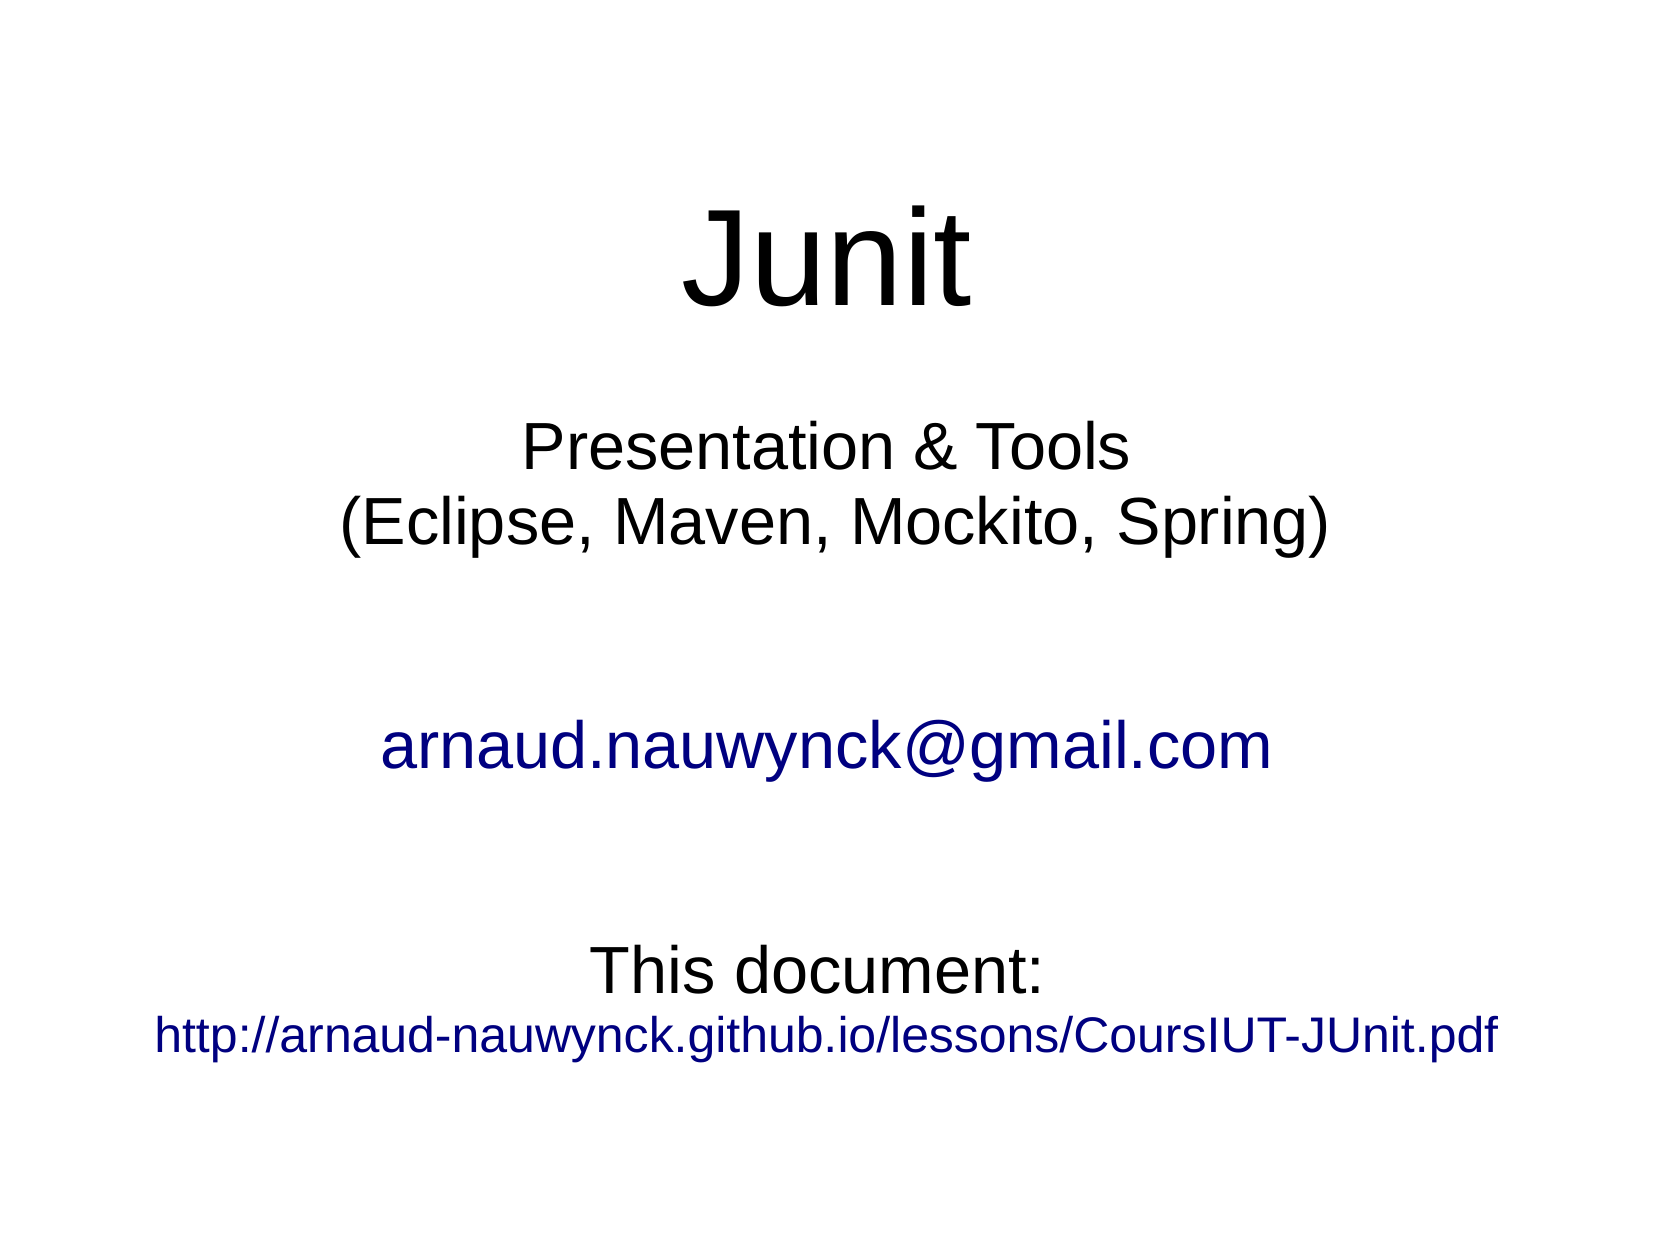

# Junit
Presentation & Tools
 (Eclipse, Maven, Mockito, Spring)
arnaud.nauwynck@gmail.com
This document:
http://arnaud-nauwynck.github.io/lessons/CoursIUT-JUnit.pdf